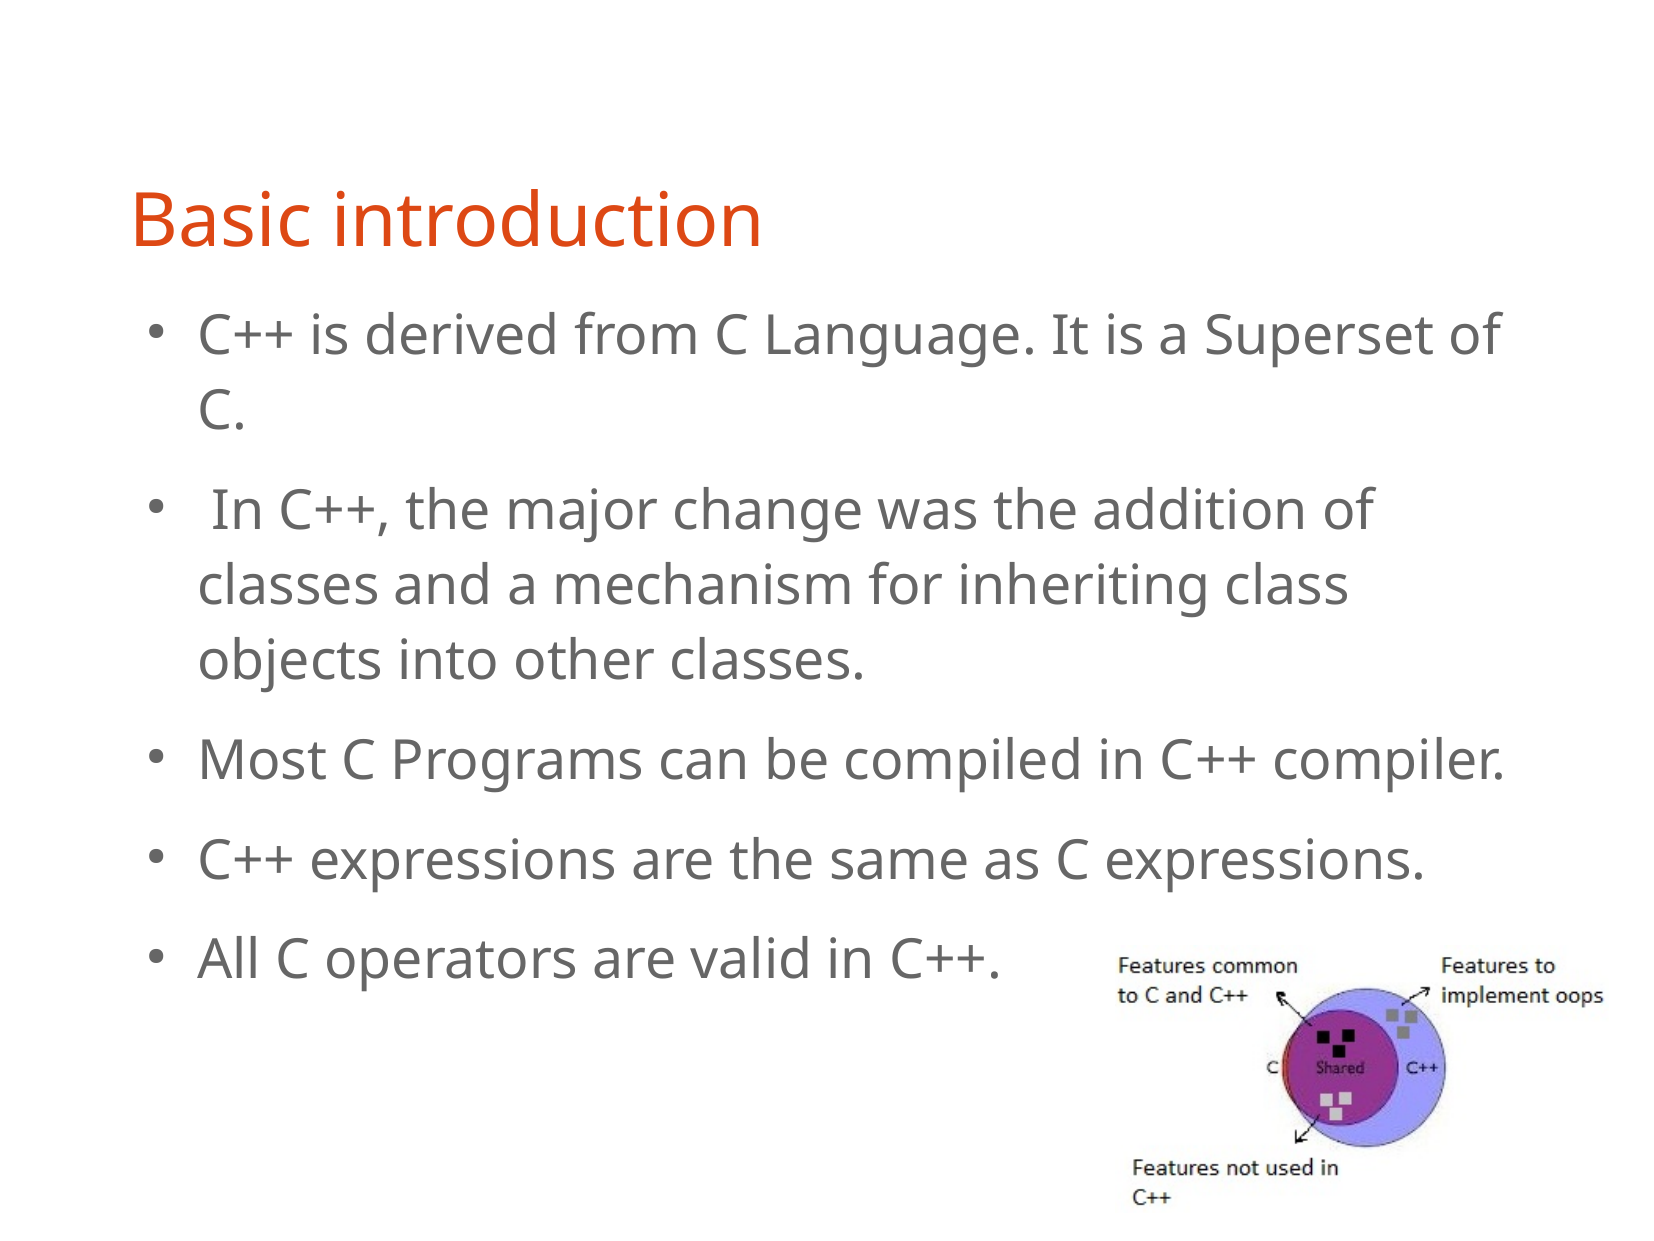

# Basic introduction
C++ is derived from C Language. It is a Superset of C.
 In C++, the major change was the addition of classes and a mechanism for inheriting class objects into other classes.
Most C Programs can be compiled in C++ compiler.
C++ expressions are the same as C expressions.
All C operators are valid in C++.